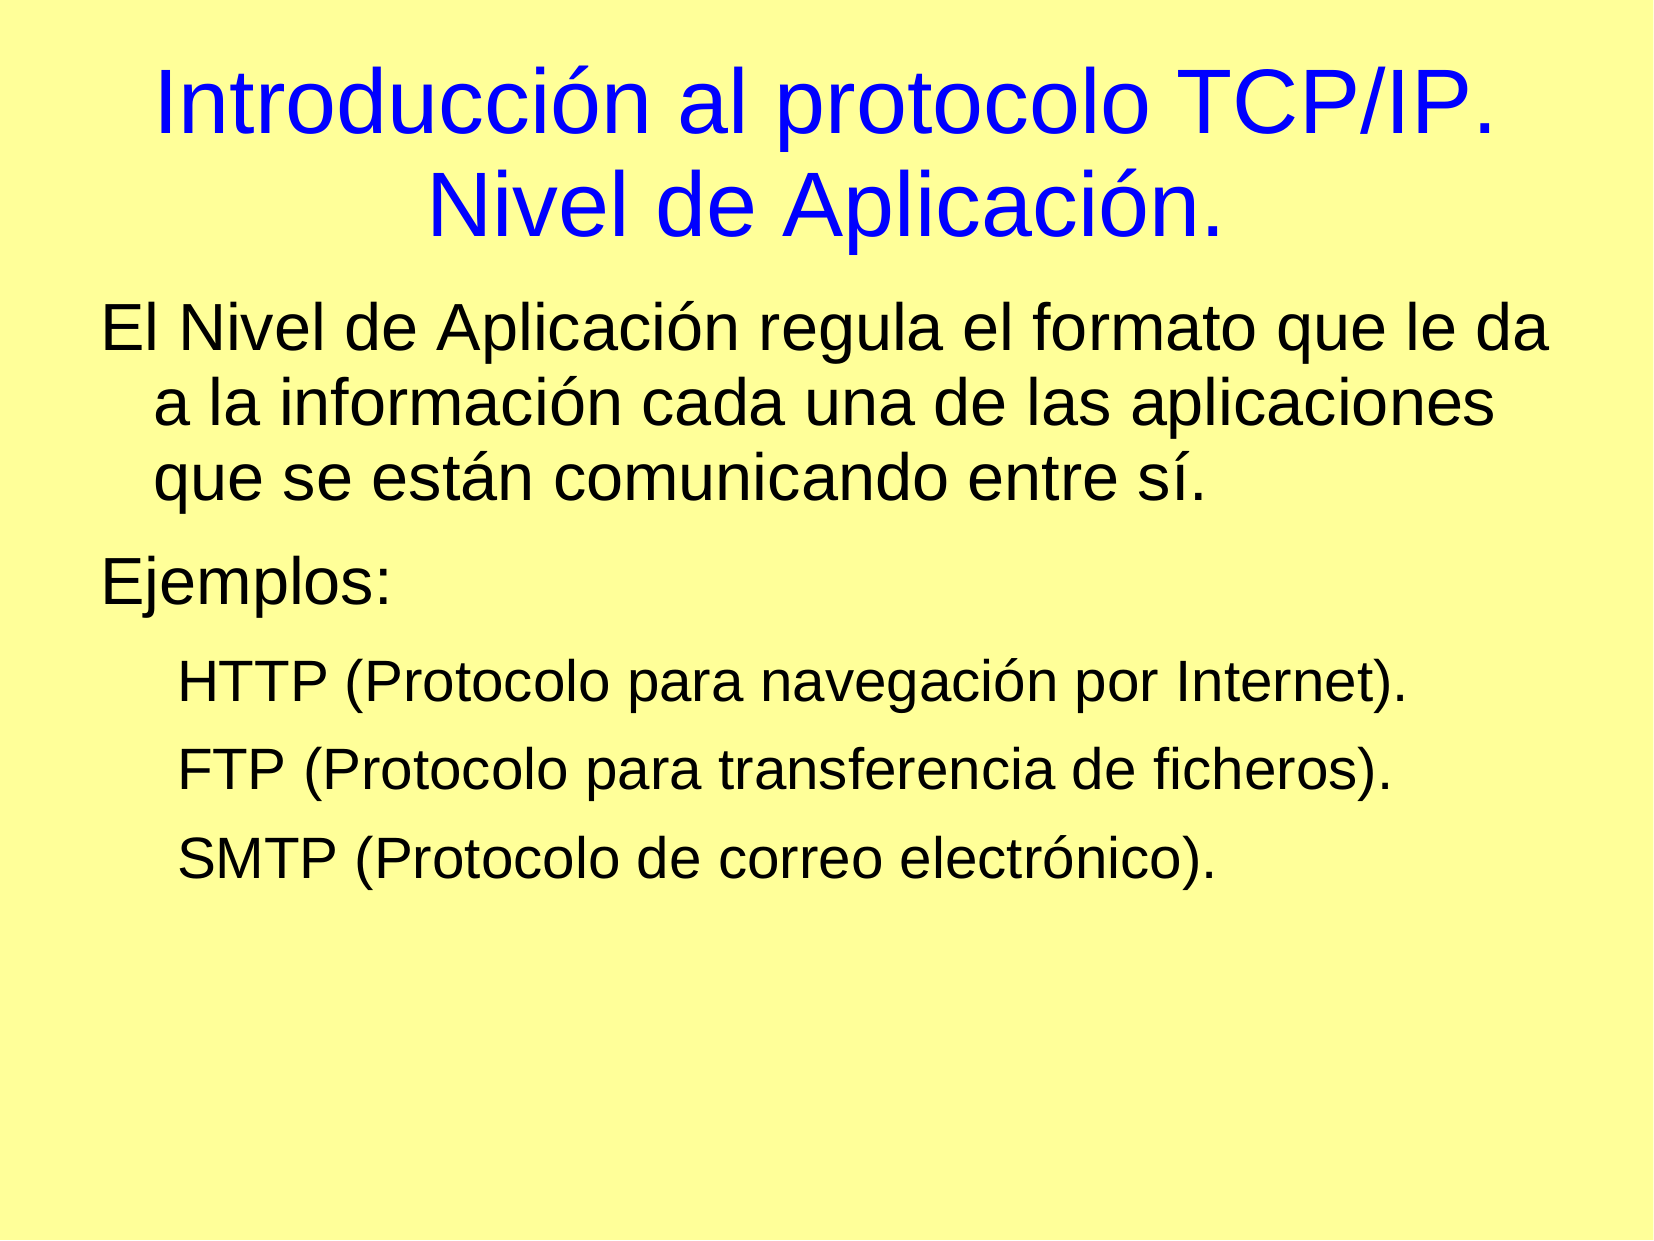

# Introducción al protocolo TCP/IP. Nivel de Aplicación.
El Nivel de Aplicación regula el formato que le da a la información cada una de las aplicaciones que se están comunicando entre sí.
Ejemplos:
HTTP (Protocolo para navegación por Internet).
FTP (Protocolo para transferencia de ficheros).
SMTP (Protocolo de correo electrónico).